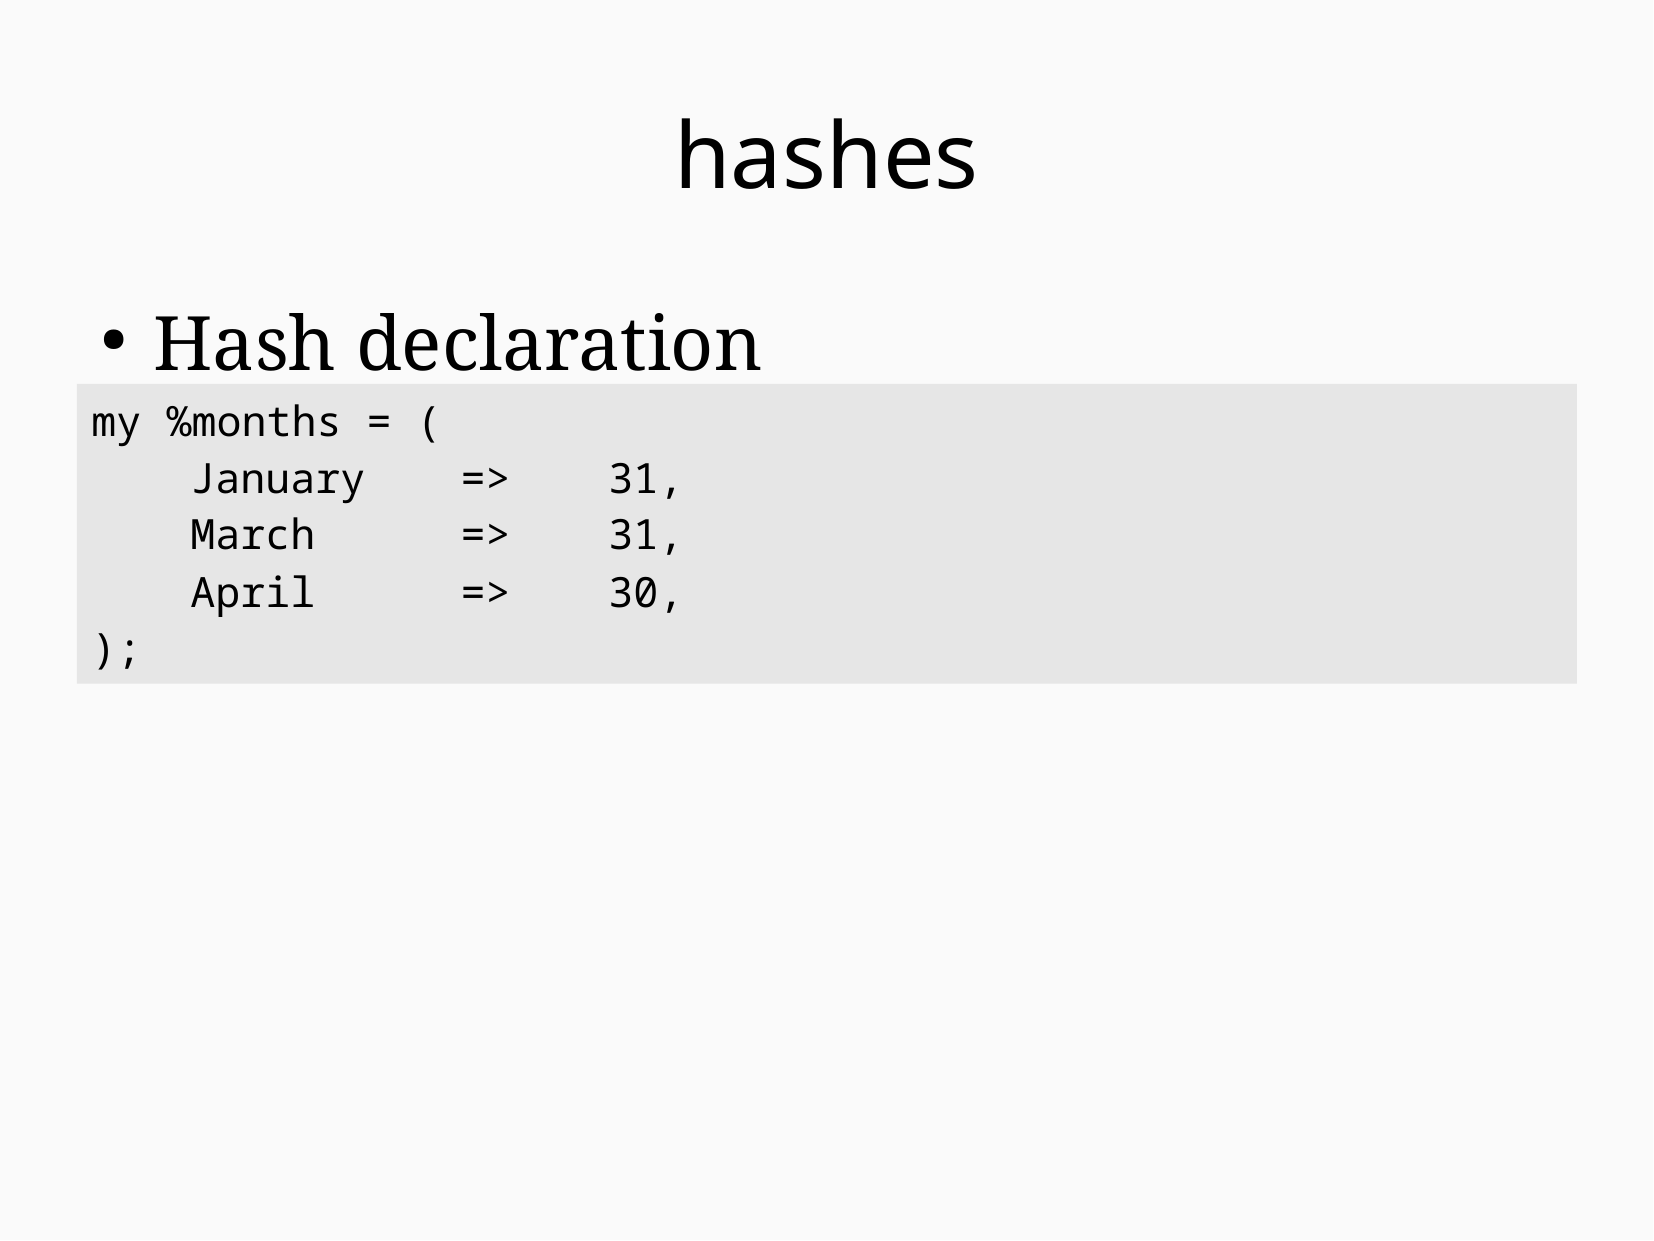

# hashes
Hash declaration
my %months = (
	 January		=>		31,
	 March		=>		31,
	 April		=>		30,
);